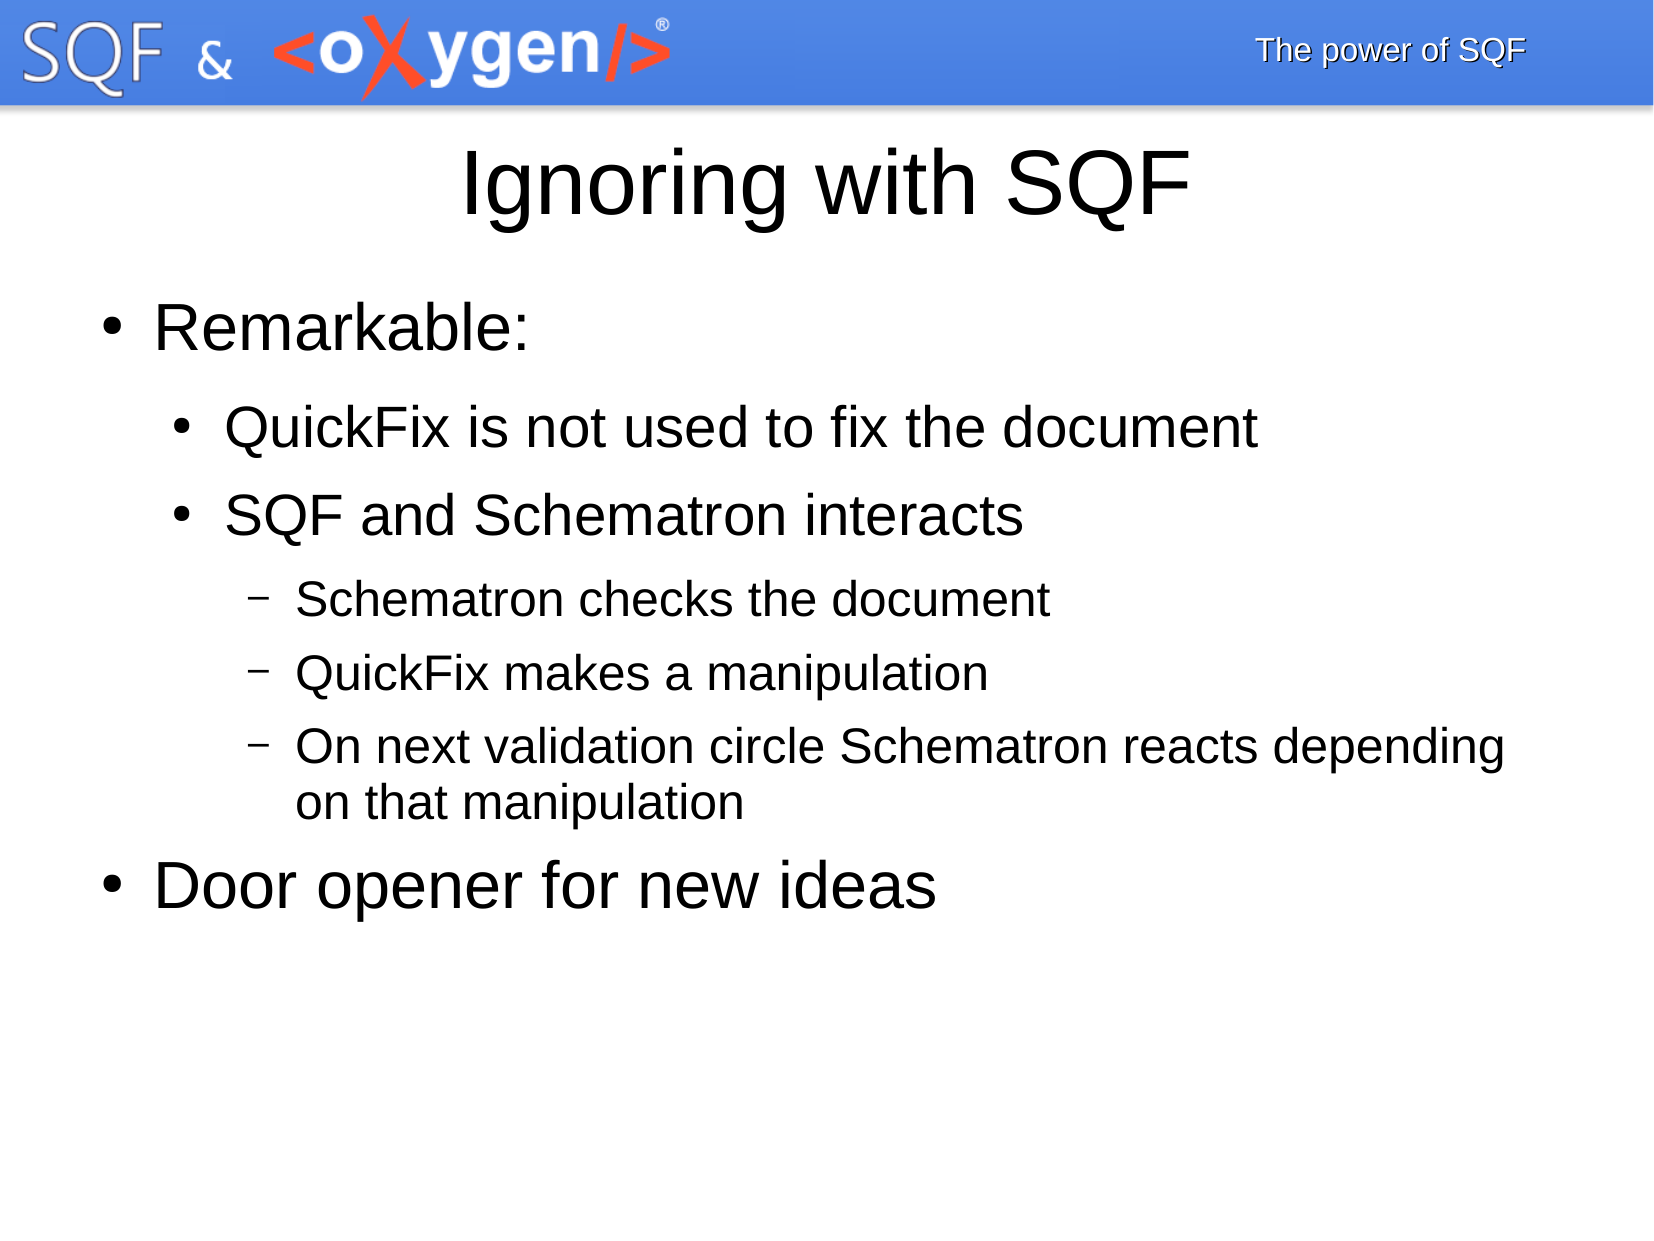

# Ignoring with SQF
Remarkable:
QuickFix is not used to fix the document
SQF and Schematron interacts
Schematron checks the document
QuickFix makes a manipulation
On next validation circle Schematron reacts depending on that manipulation
Door opener for new ideas